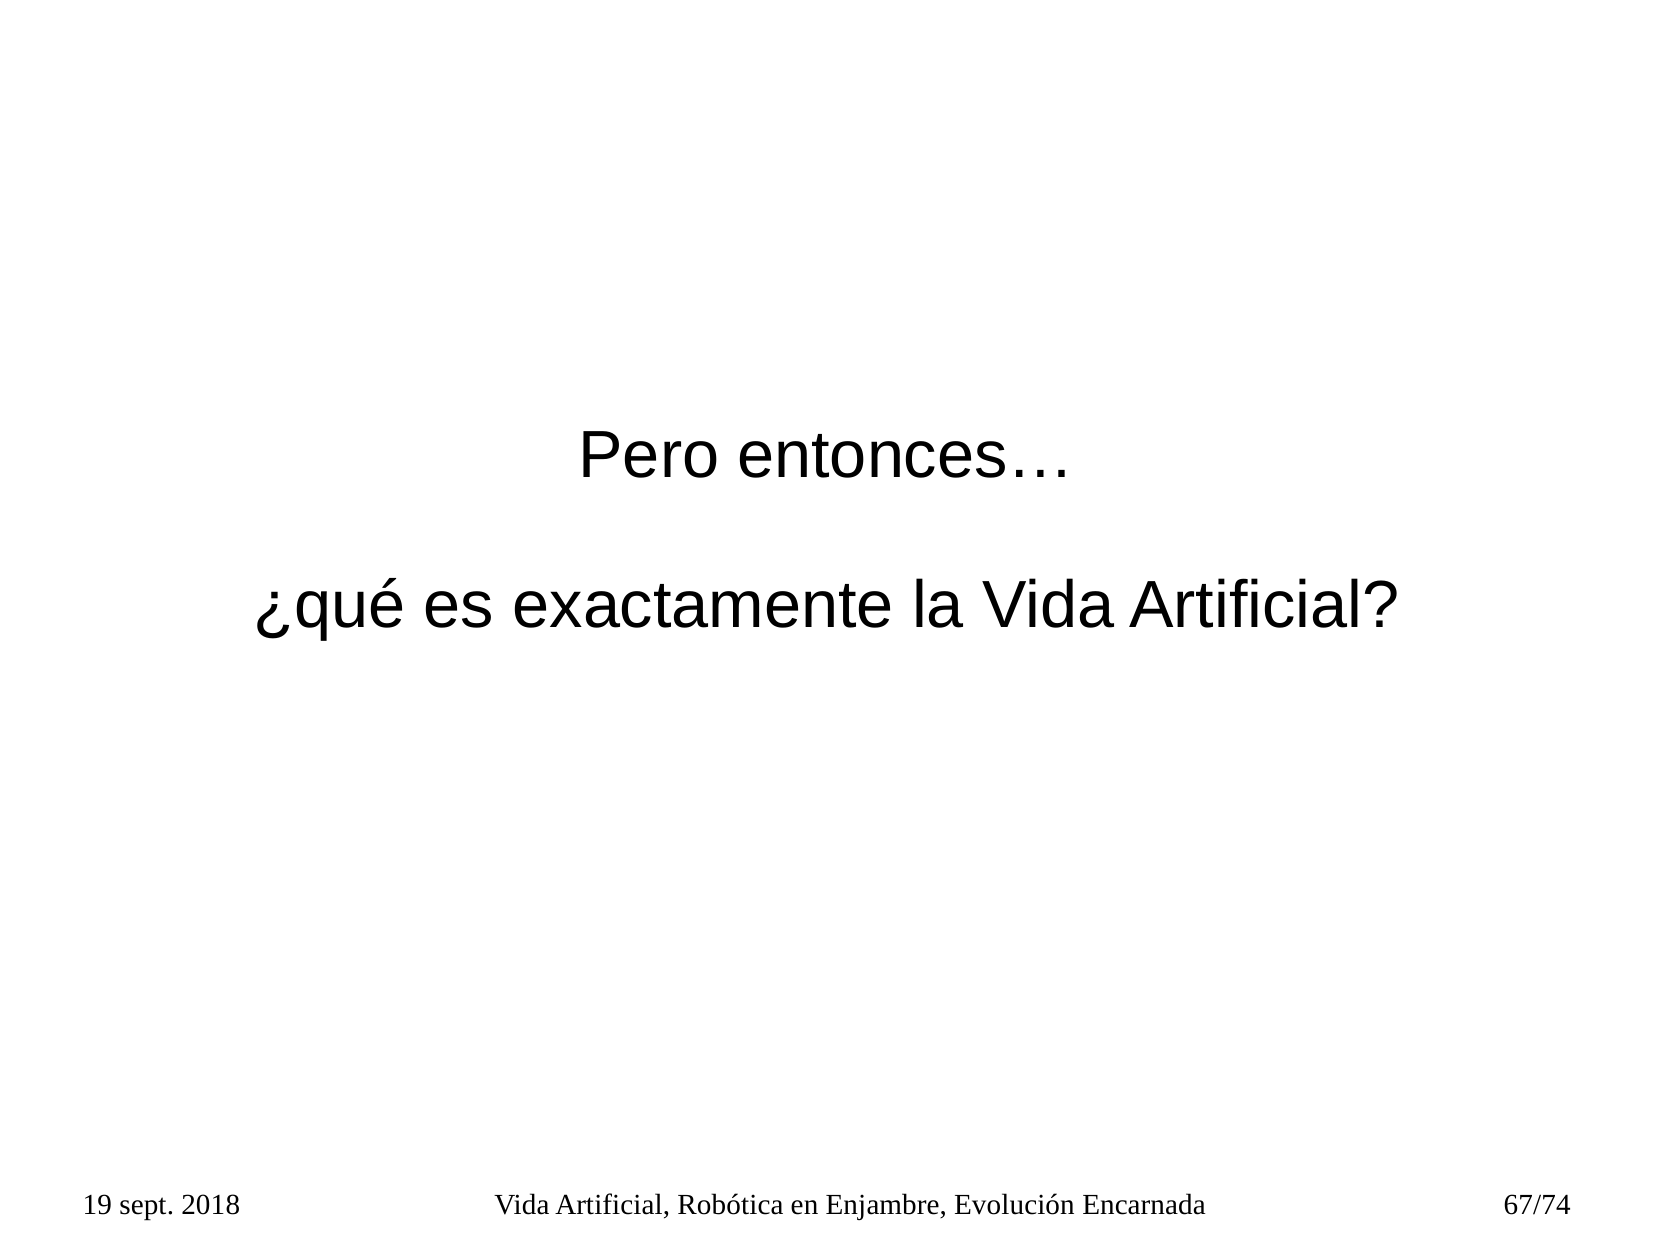

# Pero entonces…
¿qué es exactamente la Vida Artificial?
19 sept. 2018
Vida Artificial, Robótica en Enjambre, Evolución Encarnada
67